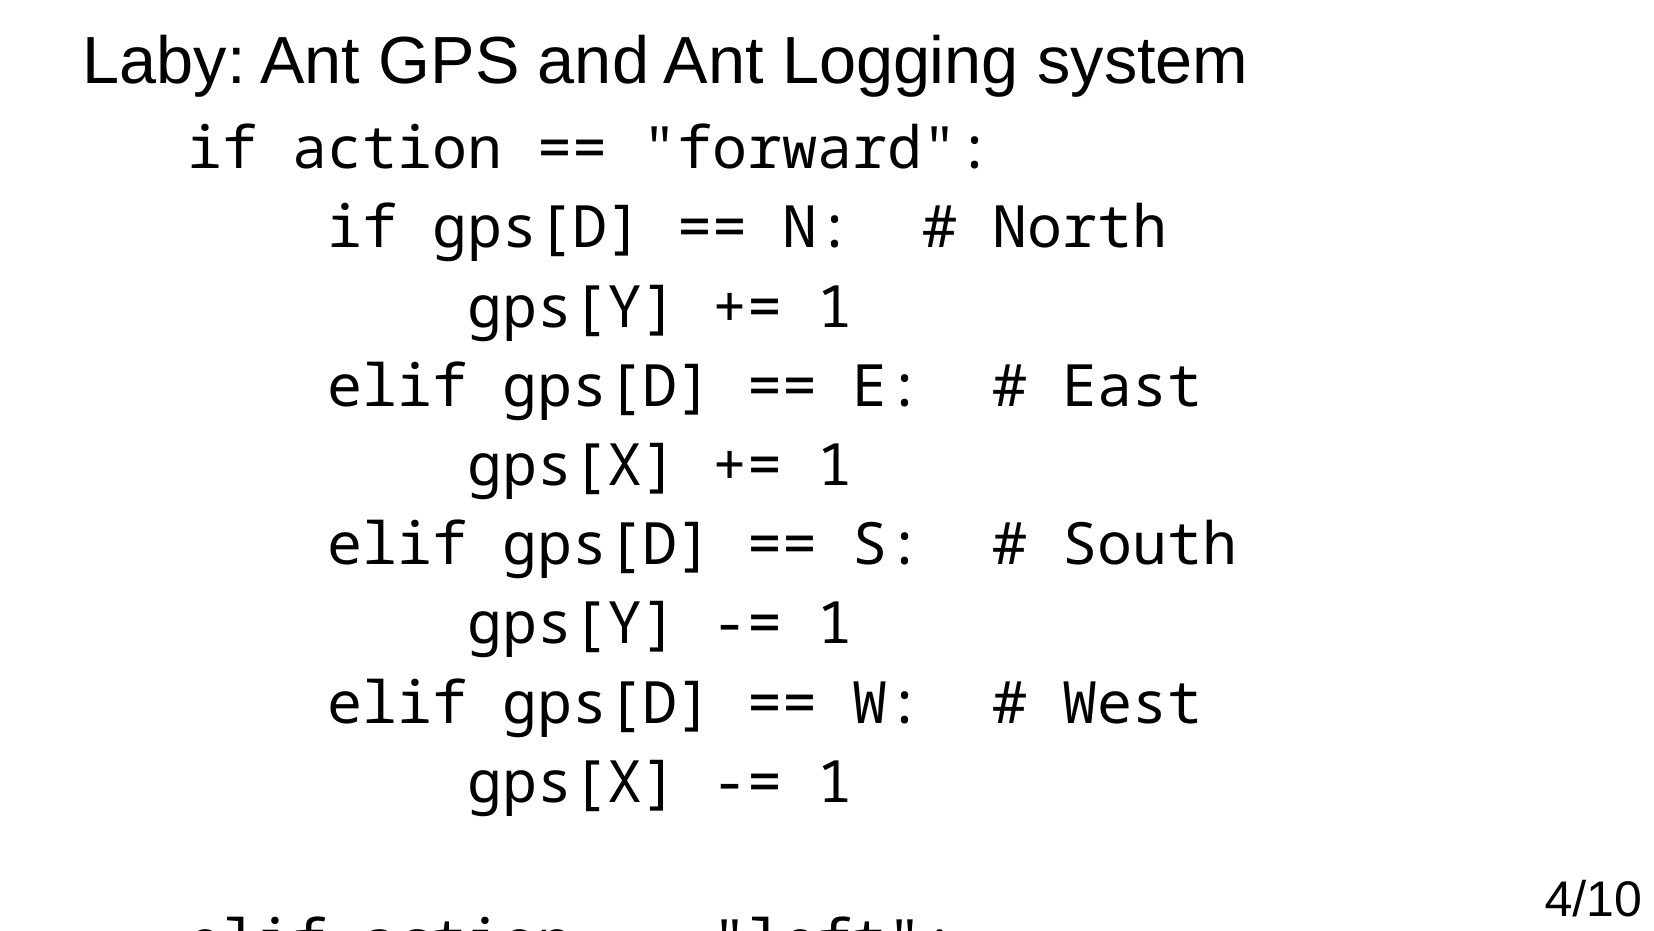

Laby: Ant GPS and Ant Logging system
# if action == "forward":
 if gps[D] == N: # North
 gps[Y] += 1
 elif gps[D] == E: # East
 gps[X] += 1
 elif gps[D] == S: # South
 gps[Y] -= 1
 elif gps[D] == W: # West
 gps[X] -= 1
 elif action == "left":
 gps[D] -= 1
 if gps[D] == -1:
 gps[D] = 3
4/10